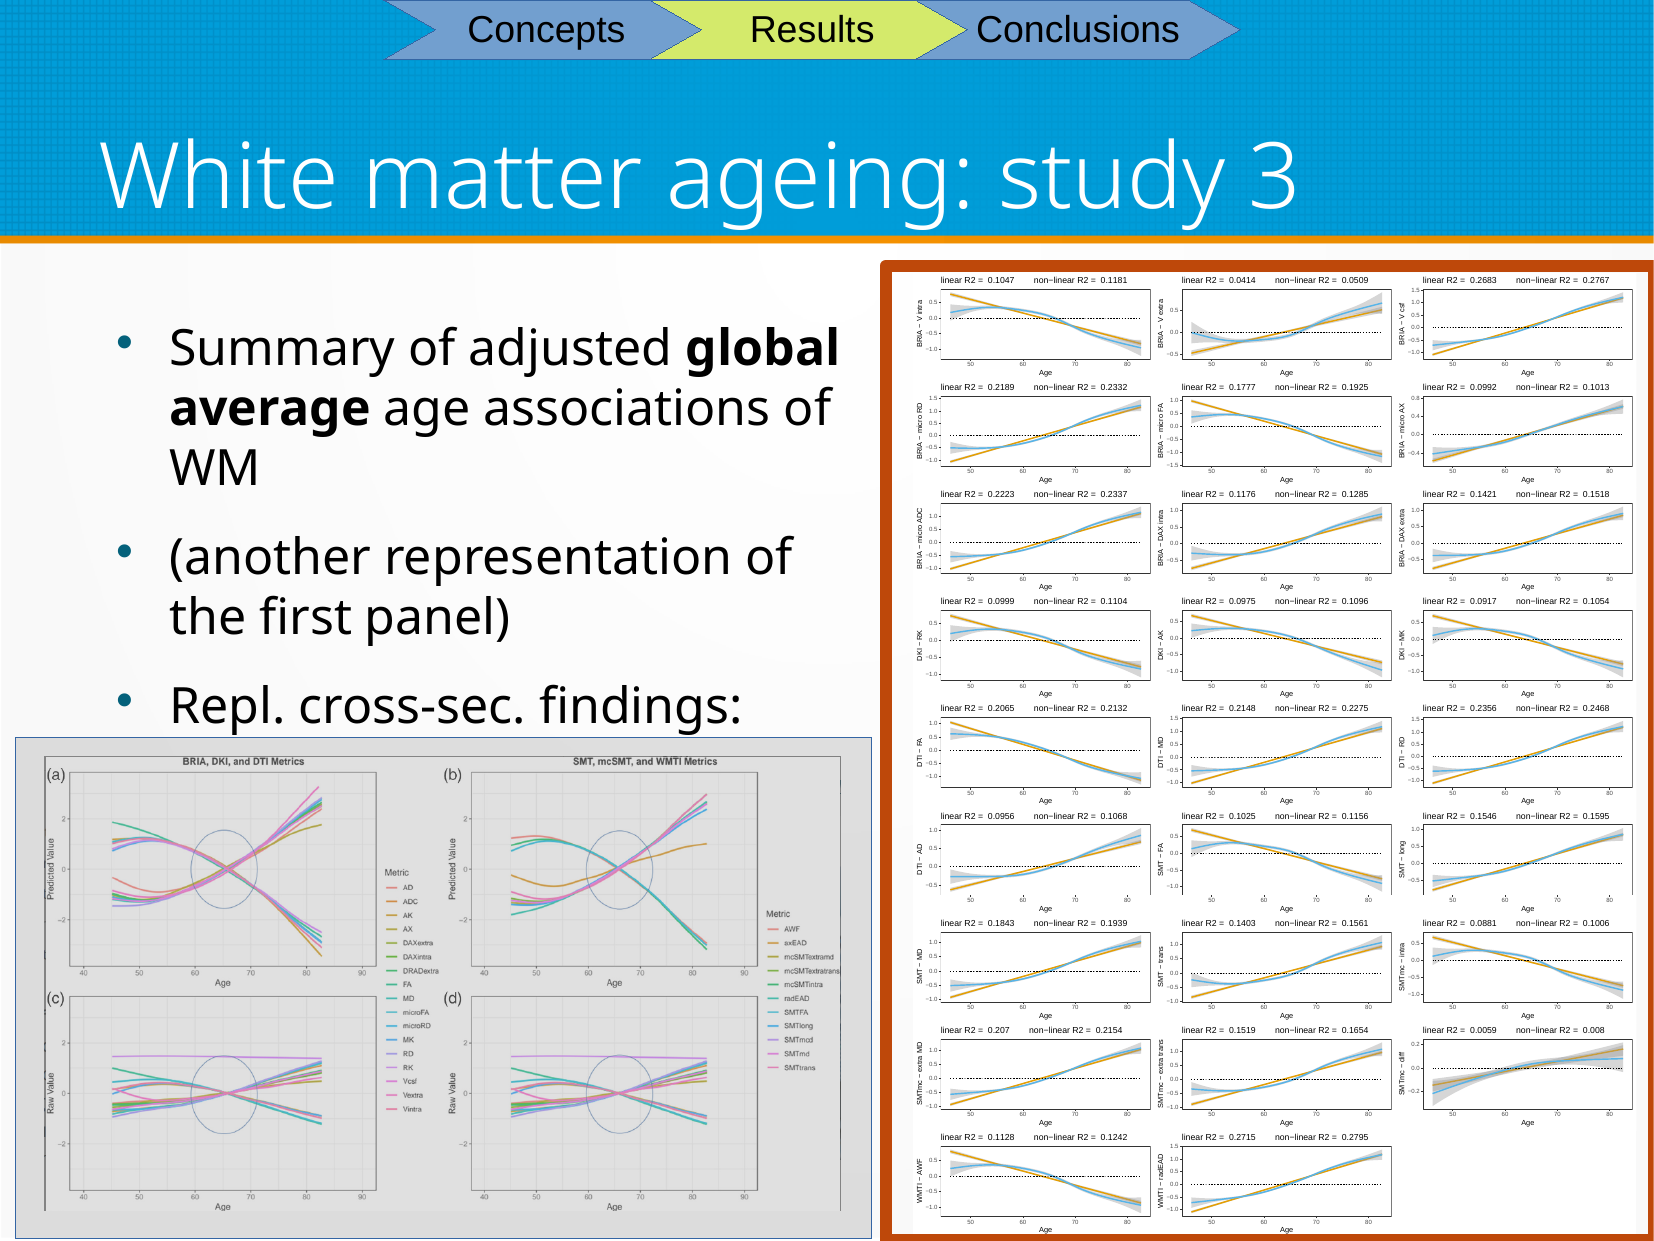

Concepts
Results
Conclusions
# White matter ageing: study 3
Summary of adjusted global average age associations of WM
(another representation of the first panel)
Repl. cross-sec. findings: